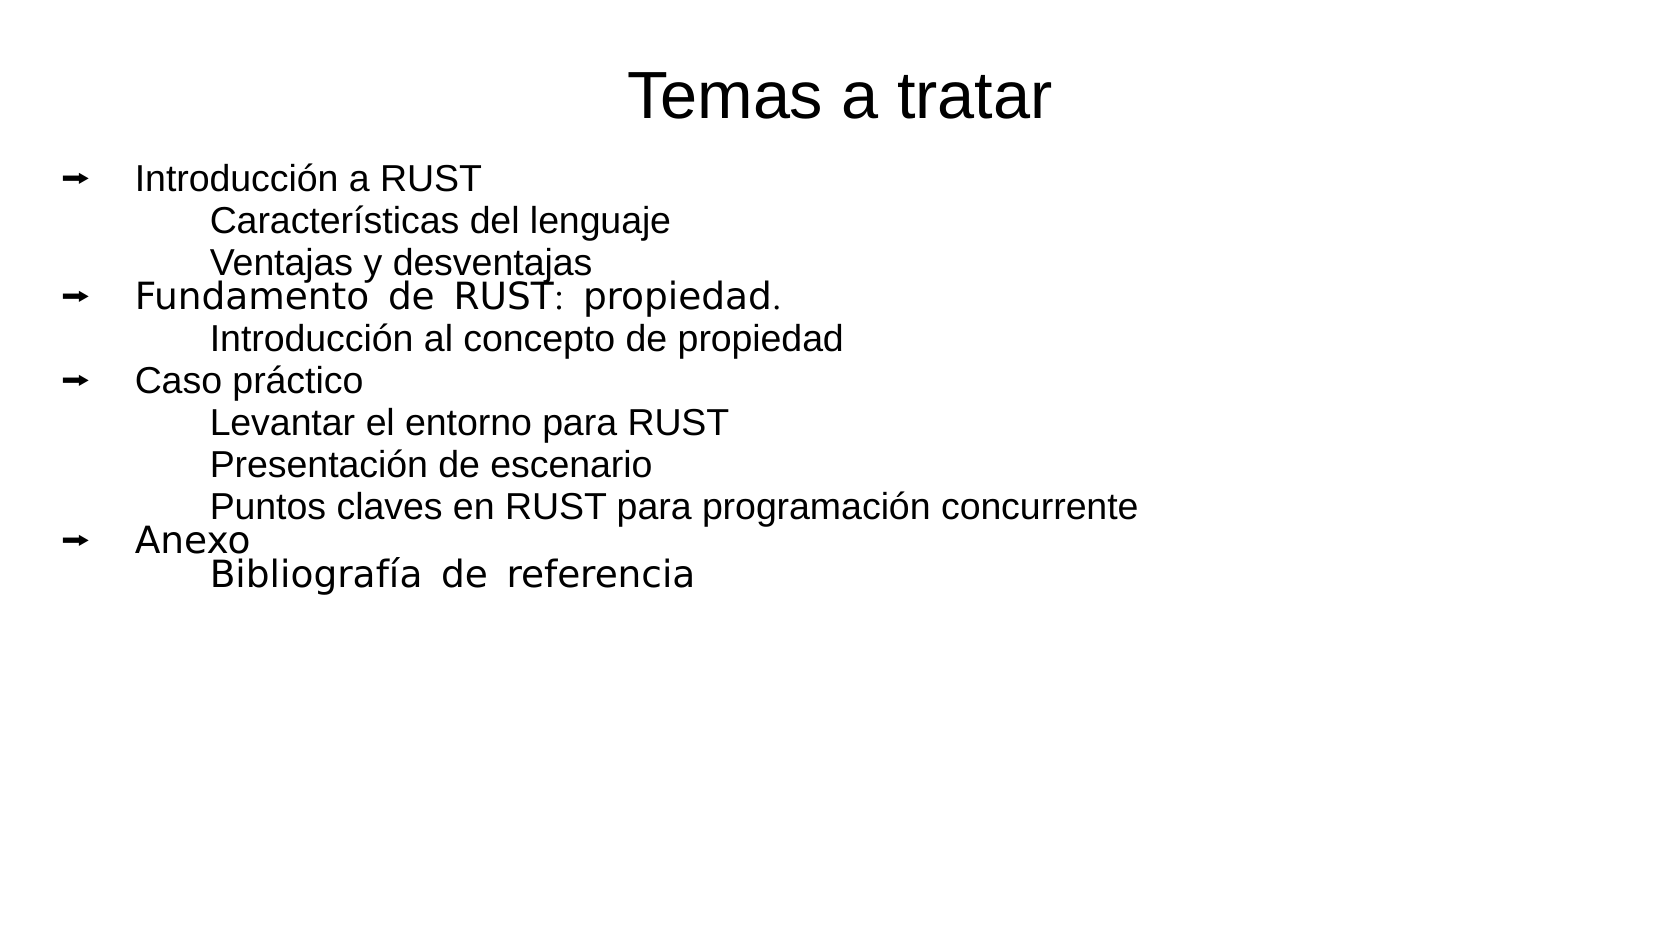

# Temas a tratar
	Introducción a RUST
		Características del lenguaje
		Ventajas y desventajas
	Fundamento de RUST: propiedad.
		Introducción al concepto de propiedad
 	Caso práctico
		Levantar el entorno para RUST
		Presentación de escenario
		Puntos claves en RUST para programación concurrente
	Anexo
		Bibliografía de referencia